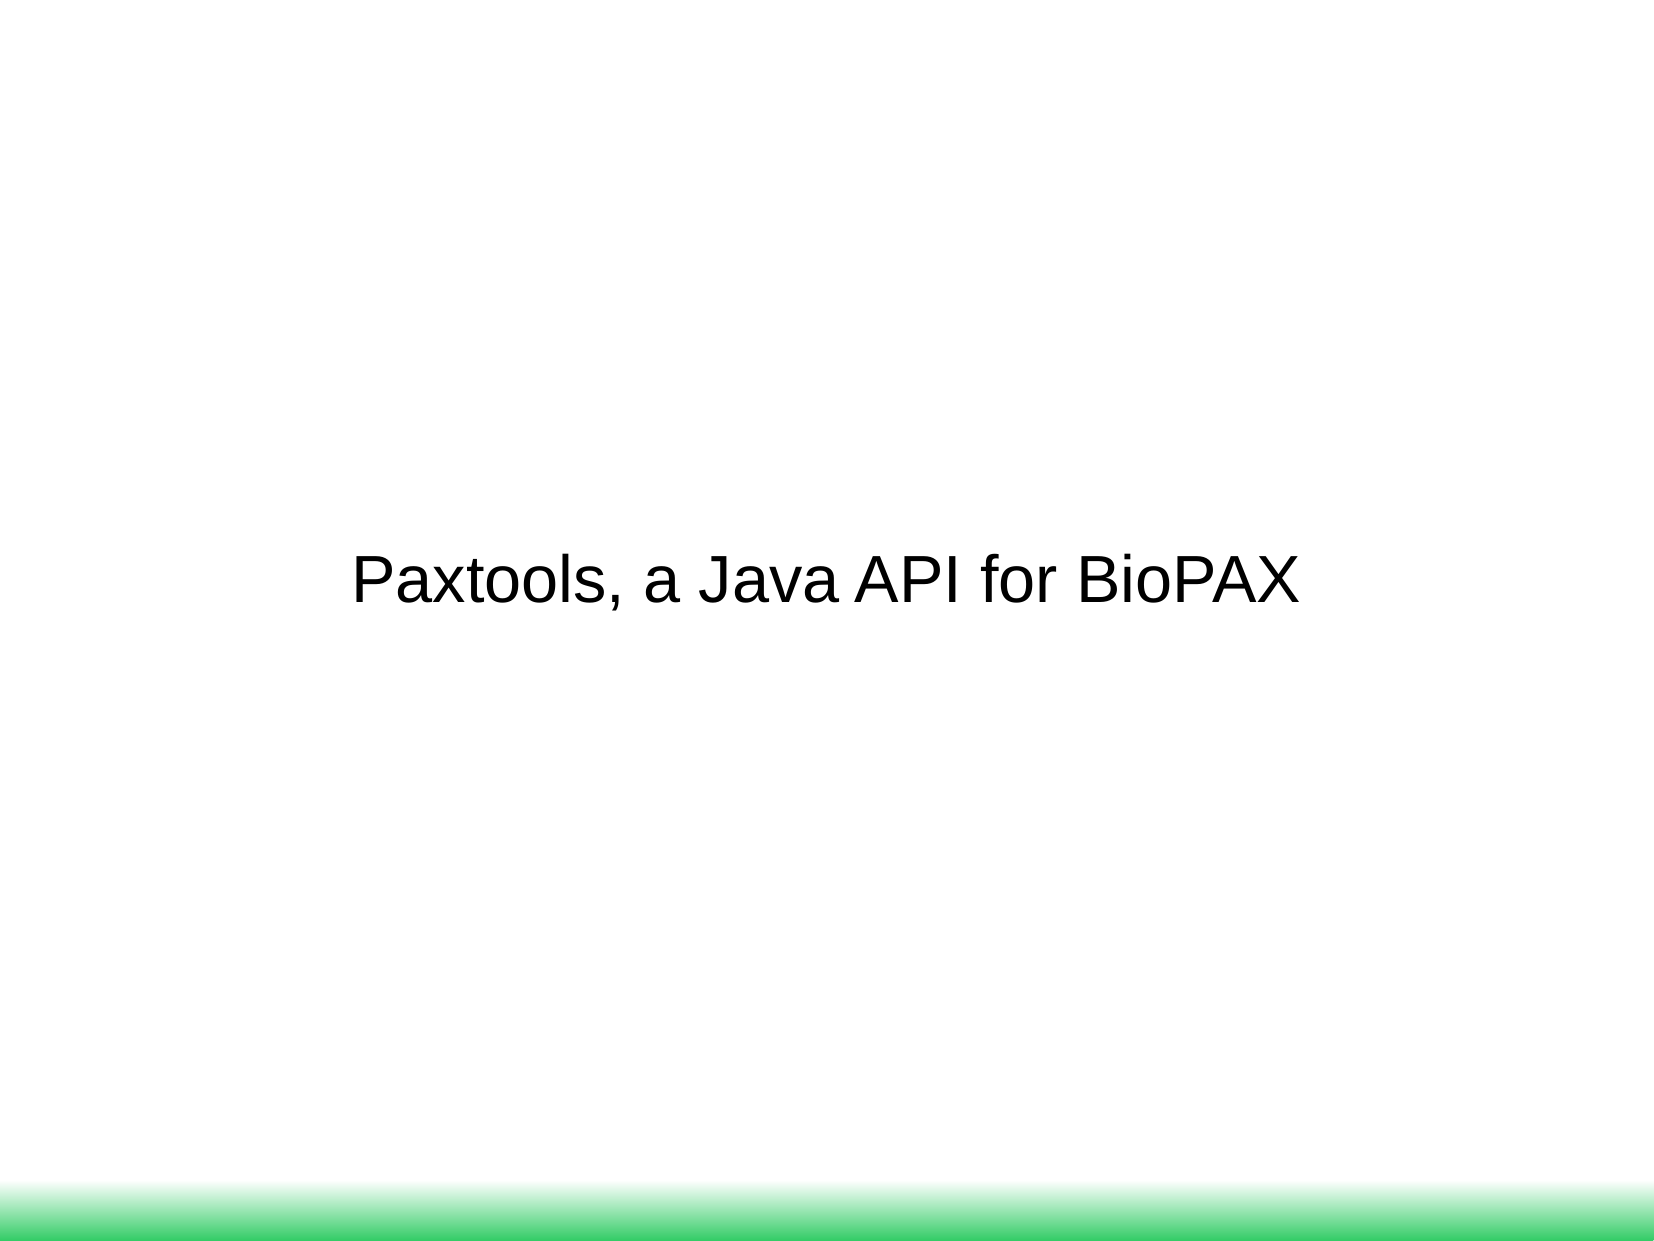

#
Paxtools, a Java API for BioPAX